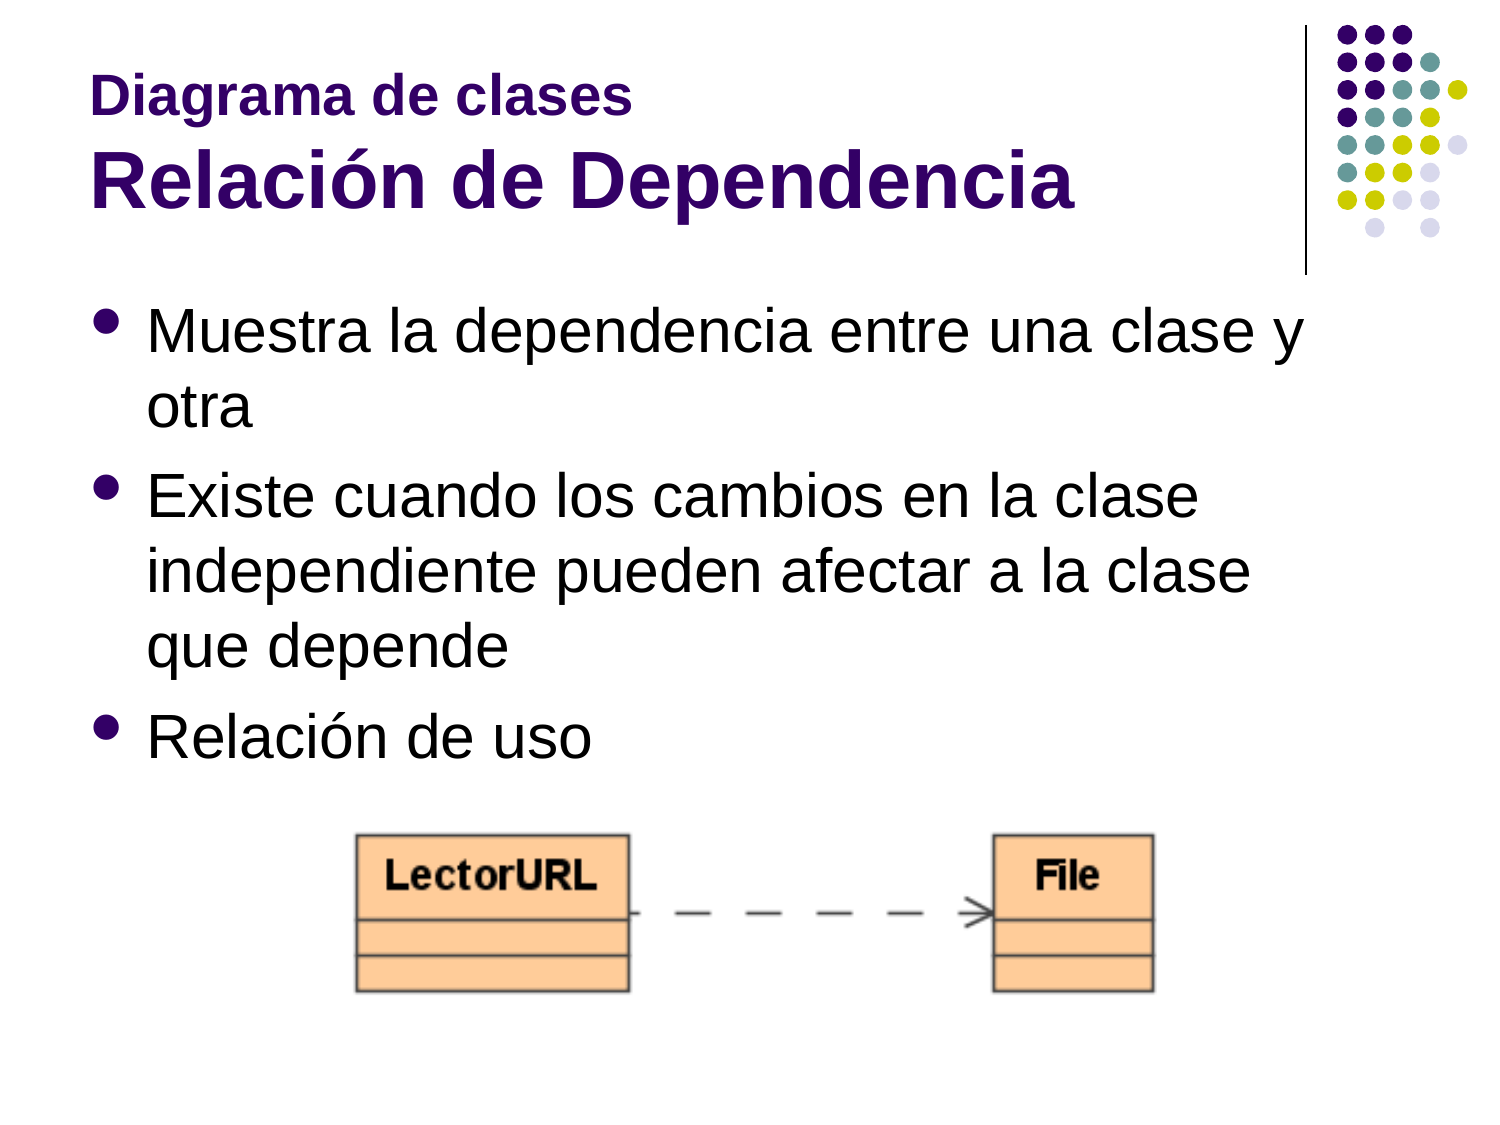

# Diagrama de clases Relación de Dependencia
Muestra la dependencia entre una clase y otra
Existe cuando los cambios en la clase independiente pueden afectar a la clase que depende
Relación de uso